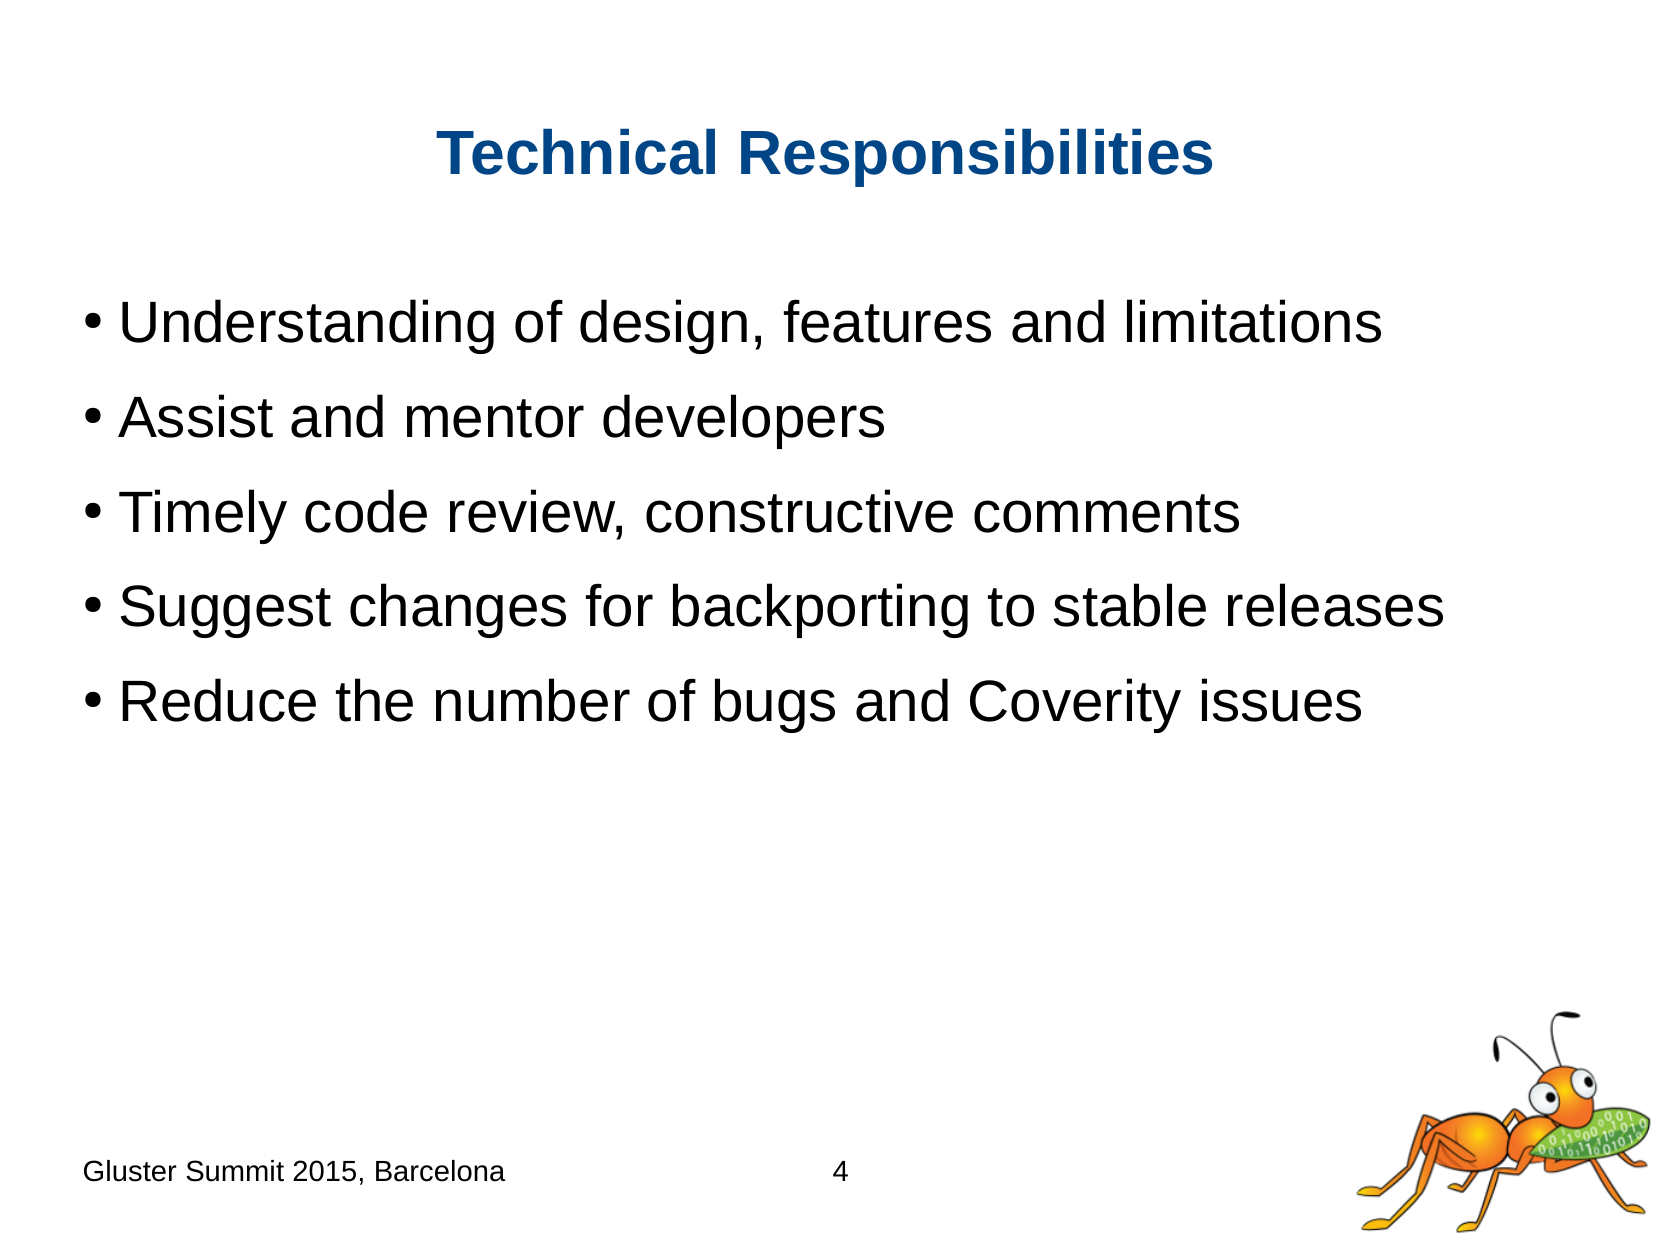

# Technical Responsibilities
Understanding of design, features and limitations
Assist and mentor developers
Timely code review, constructive comments
Suggest changes for backporting to stable releases
Reduce the number of bugs and Coverity issues
Gluster Summit 2015, Barcelona
4